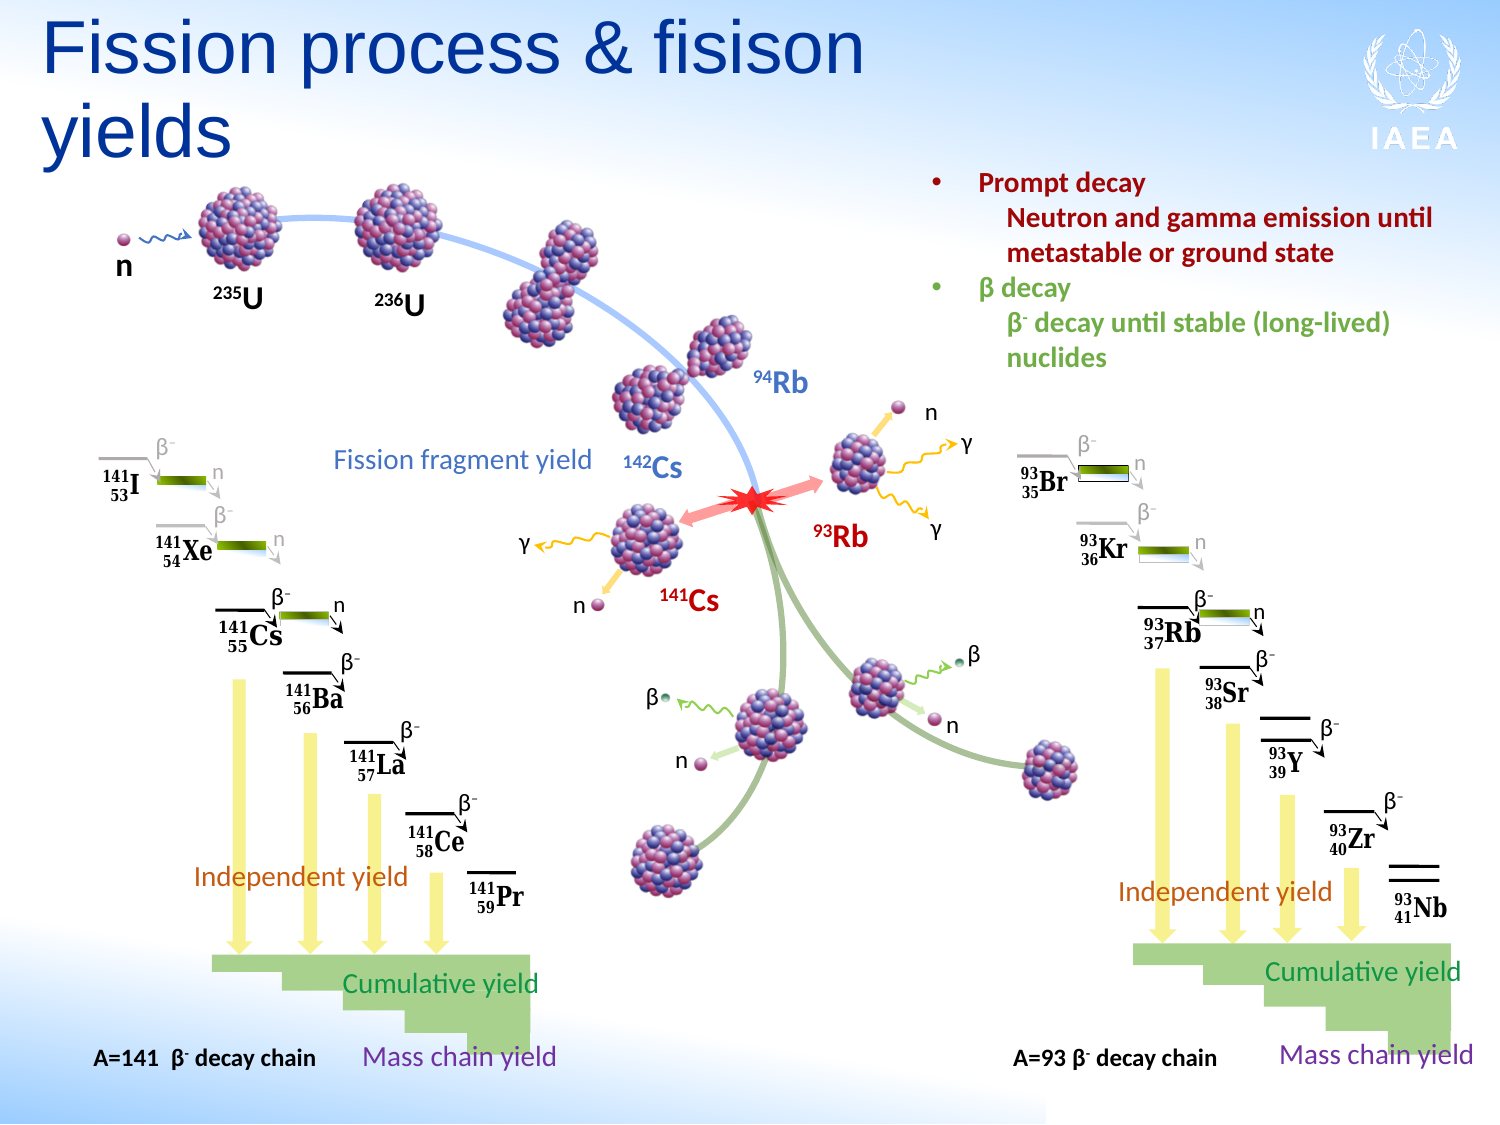

# Fission process & fisison yields
Prompt decay
Neutron and gamma emission until metastable or ground state
β decay
β- decay until stable (long-lived) nuclides
n
235U
236U
94Rb
n
γ
β–
n
β–
n
β–
n
β–
β–
β–
Independent yield
Cumulative yield
Mass chain yield
A=93 β- decay chain
β–
n
β–
n
β–
n
β–
β–
β–
Independent yield
Cumulative yield
Mass chain yield
A=141 β- decay chain
Fission fragment yield
142Cs
γ
93Rb
γ
141Cs
n
β
β
n
n